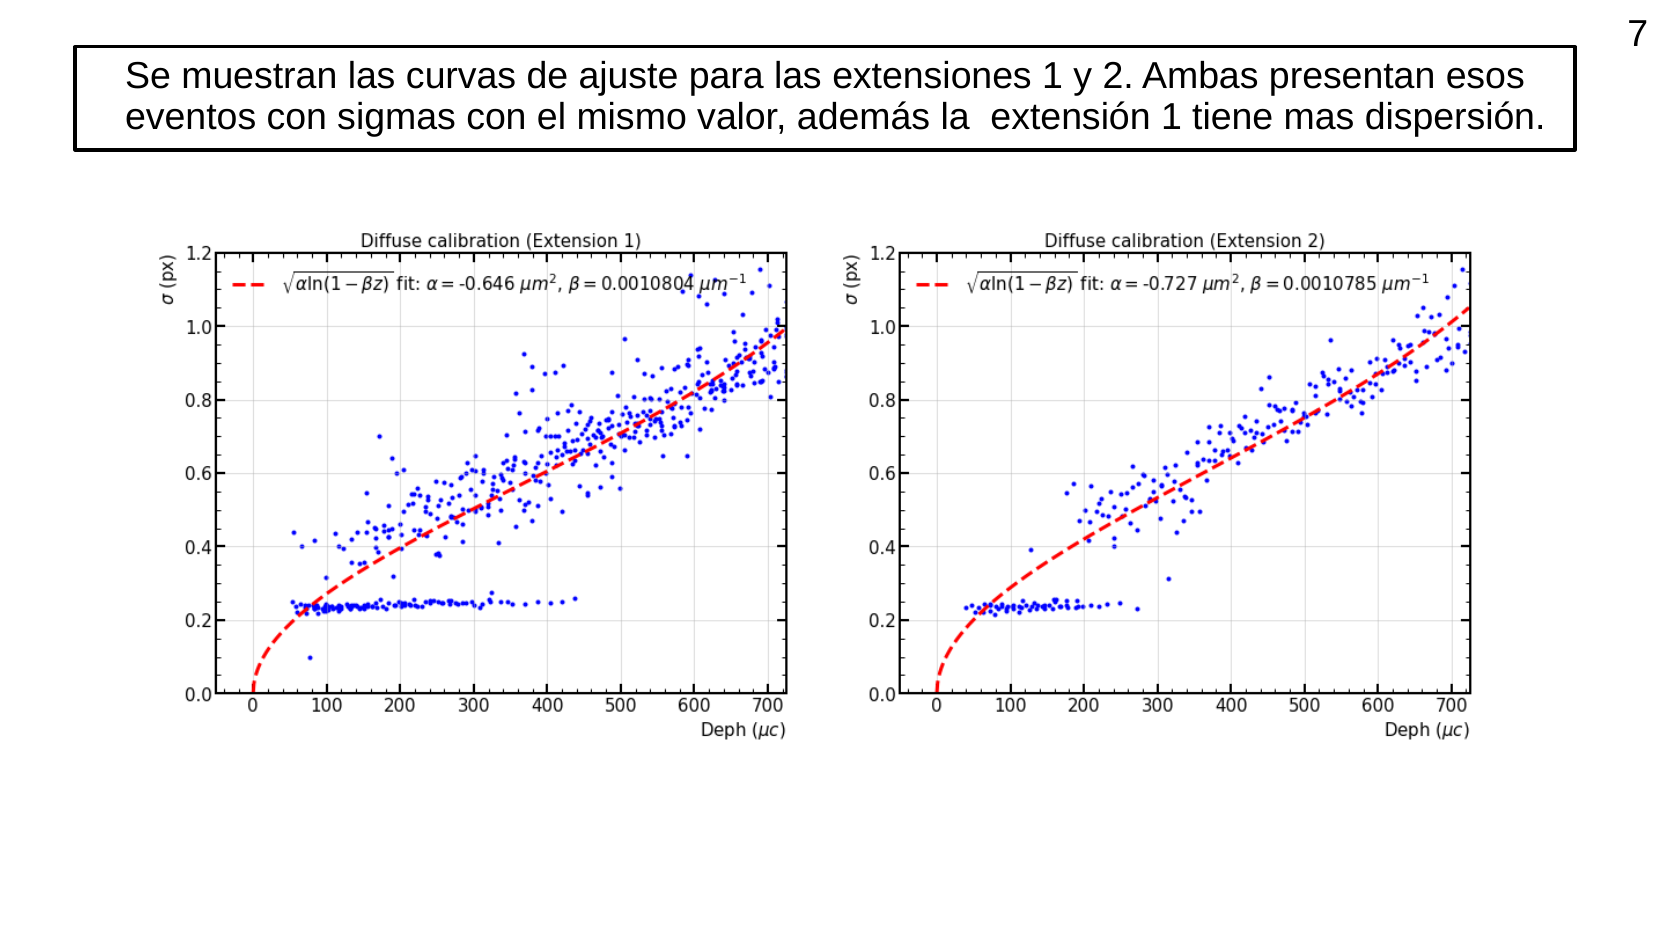

Se muestran las curvas de ajuste para las extensiones 1 y 2. Ambas presentan esos eventos con sigmas con el mismo valor, además la extensión 1 tiene mas dispersión.